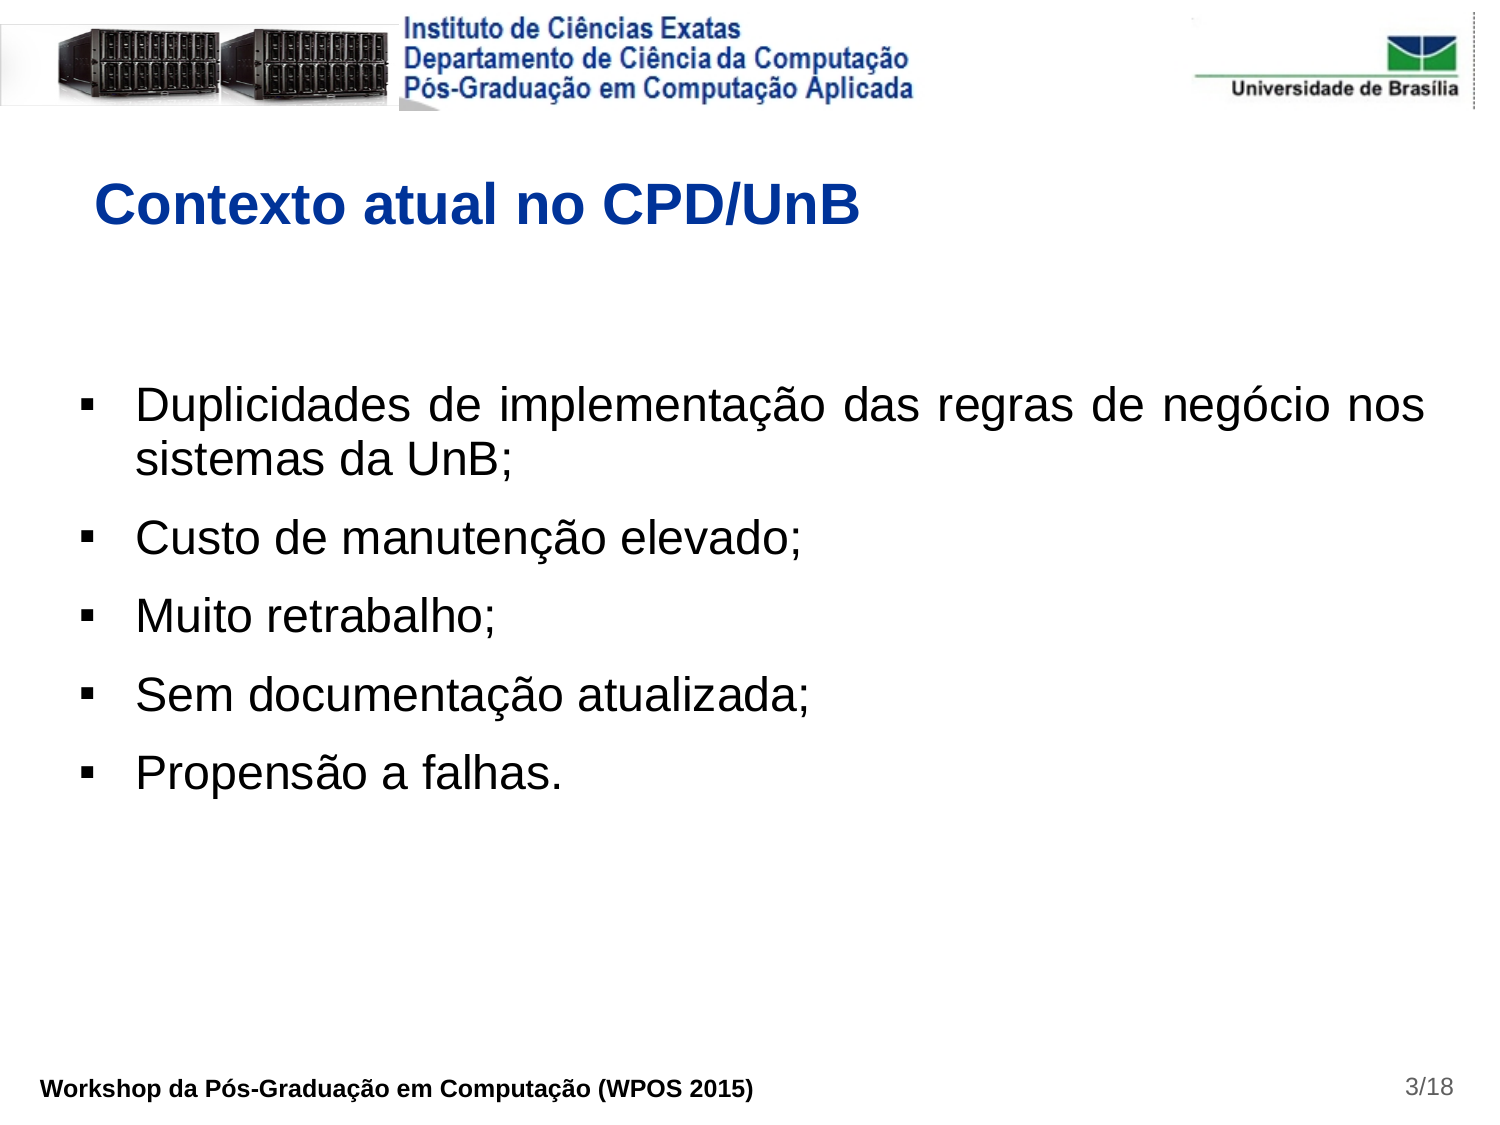

# Contexto atual no CPD/UnB
Duplicidades de implementação das regras de negócio nos sistemas da UnB;
Custo de manutenção elevado;
Muito retrabalho;
Sem documentação atualizada;
Propensão a falhas.
Workshop da Pós-Graduação em Computação (WPOS 2015)